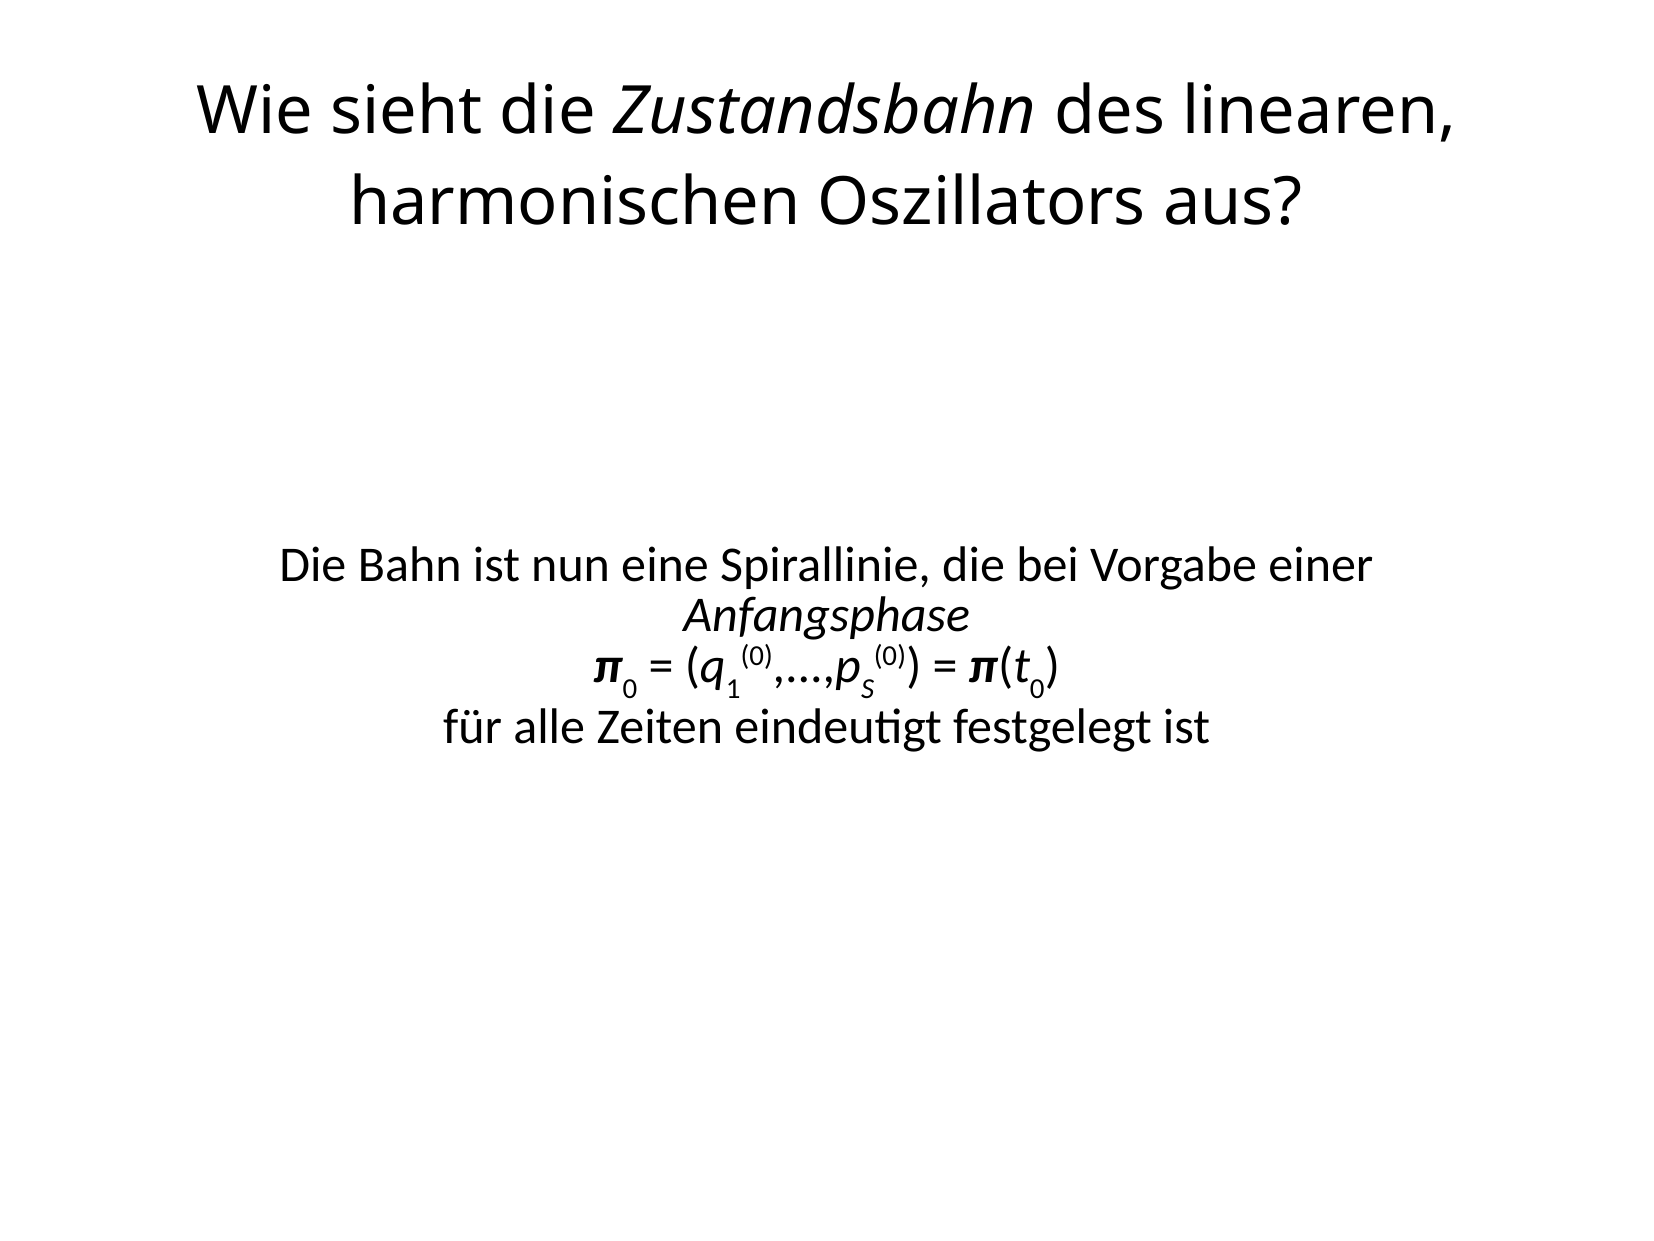

# Wie sieht die Zustandsbahn des linearen, harmonischen Oszillators aus?
Die Bahn ist nun eine Spirallinie, die bei Vorgabe einer
Anfangsphase
π0 = (q1(0),...,pS(0)) = π(t0)
für alle Zeiten eindeutigt festgelegt ist